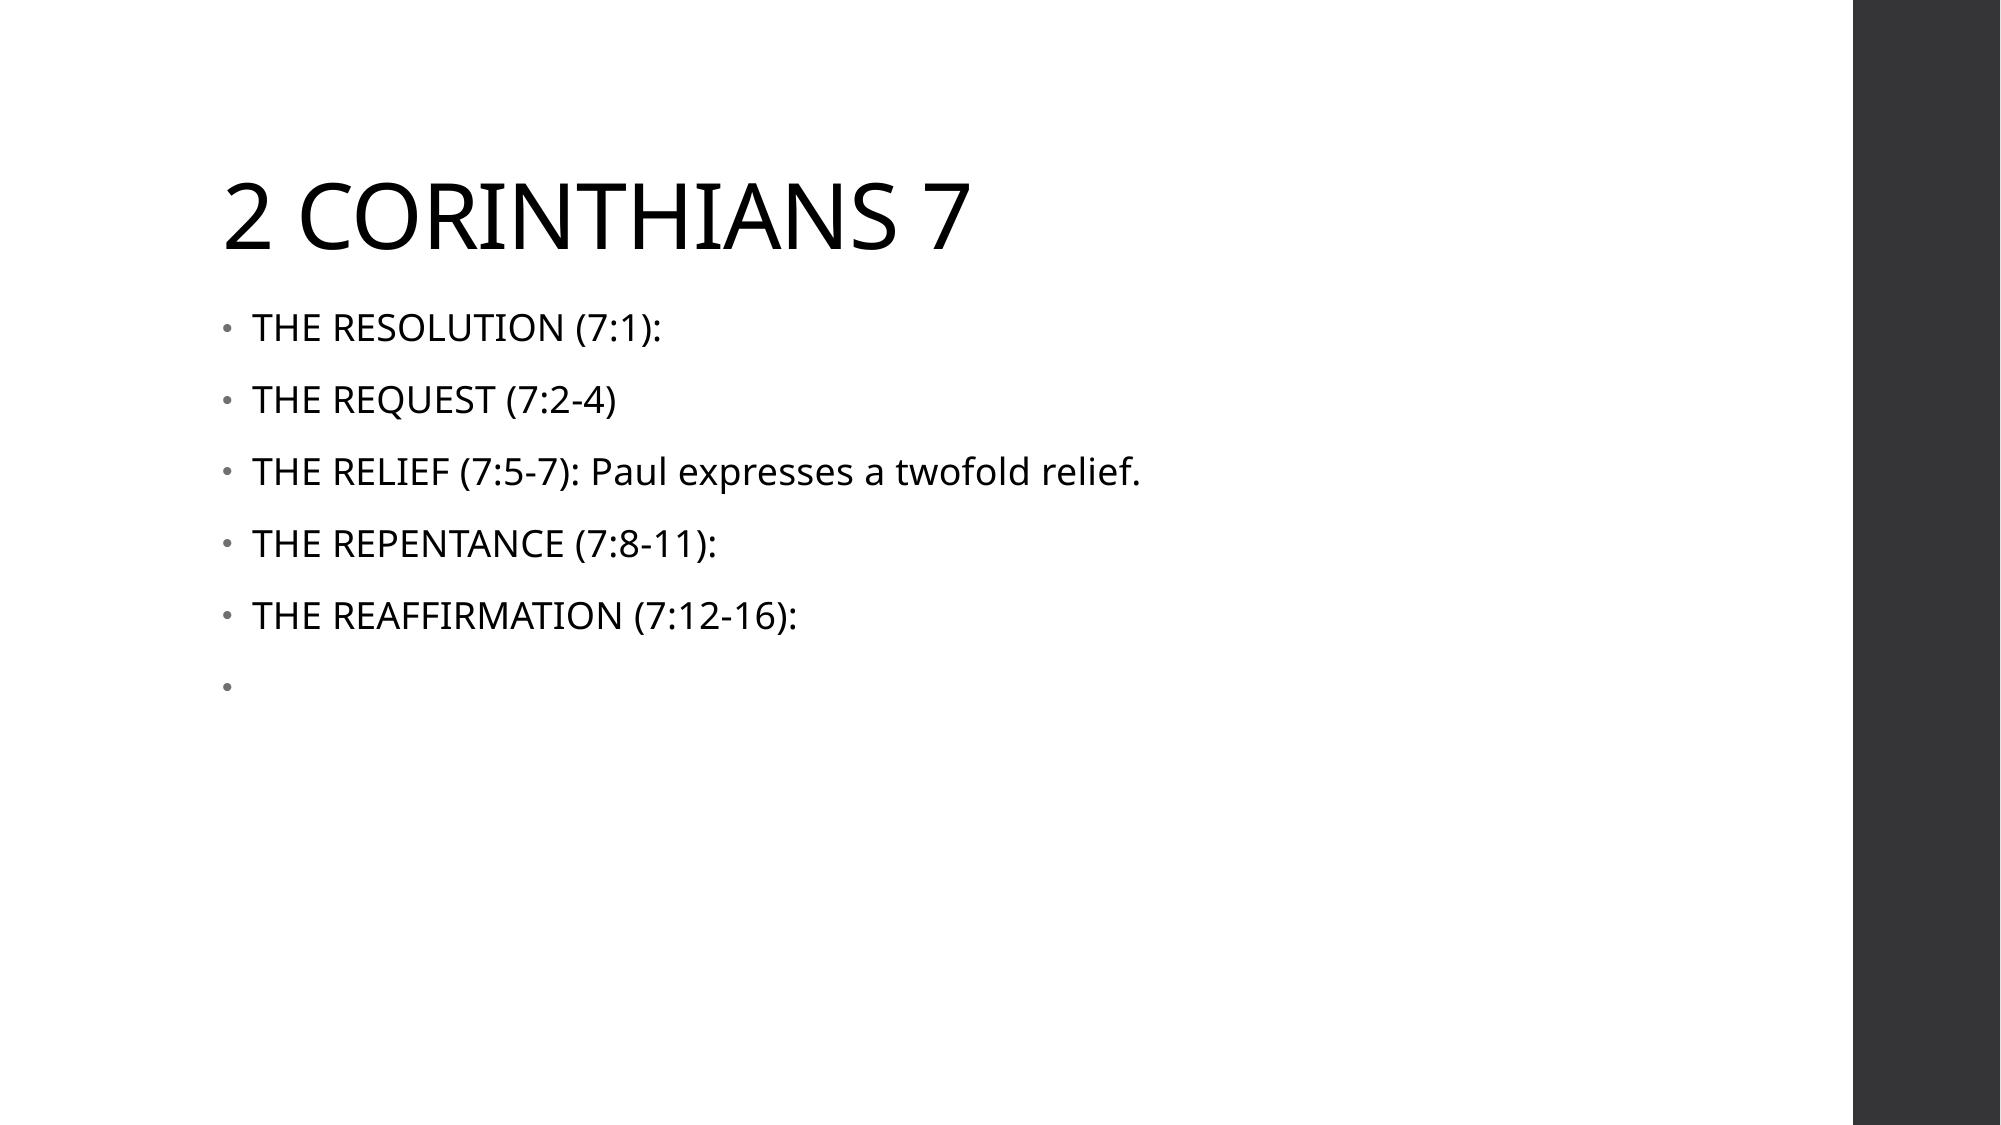

# 2 CORINTHIANS 7
THE RESOLUTION (7:1):
THE REQUEST (7:2-4)
THE RELIEF (7:5-7): Paul expresses a twofold relief.
THE REPENTANCE (7:8-11):
THE REAFFIRMATION (7:12-16):